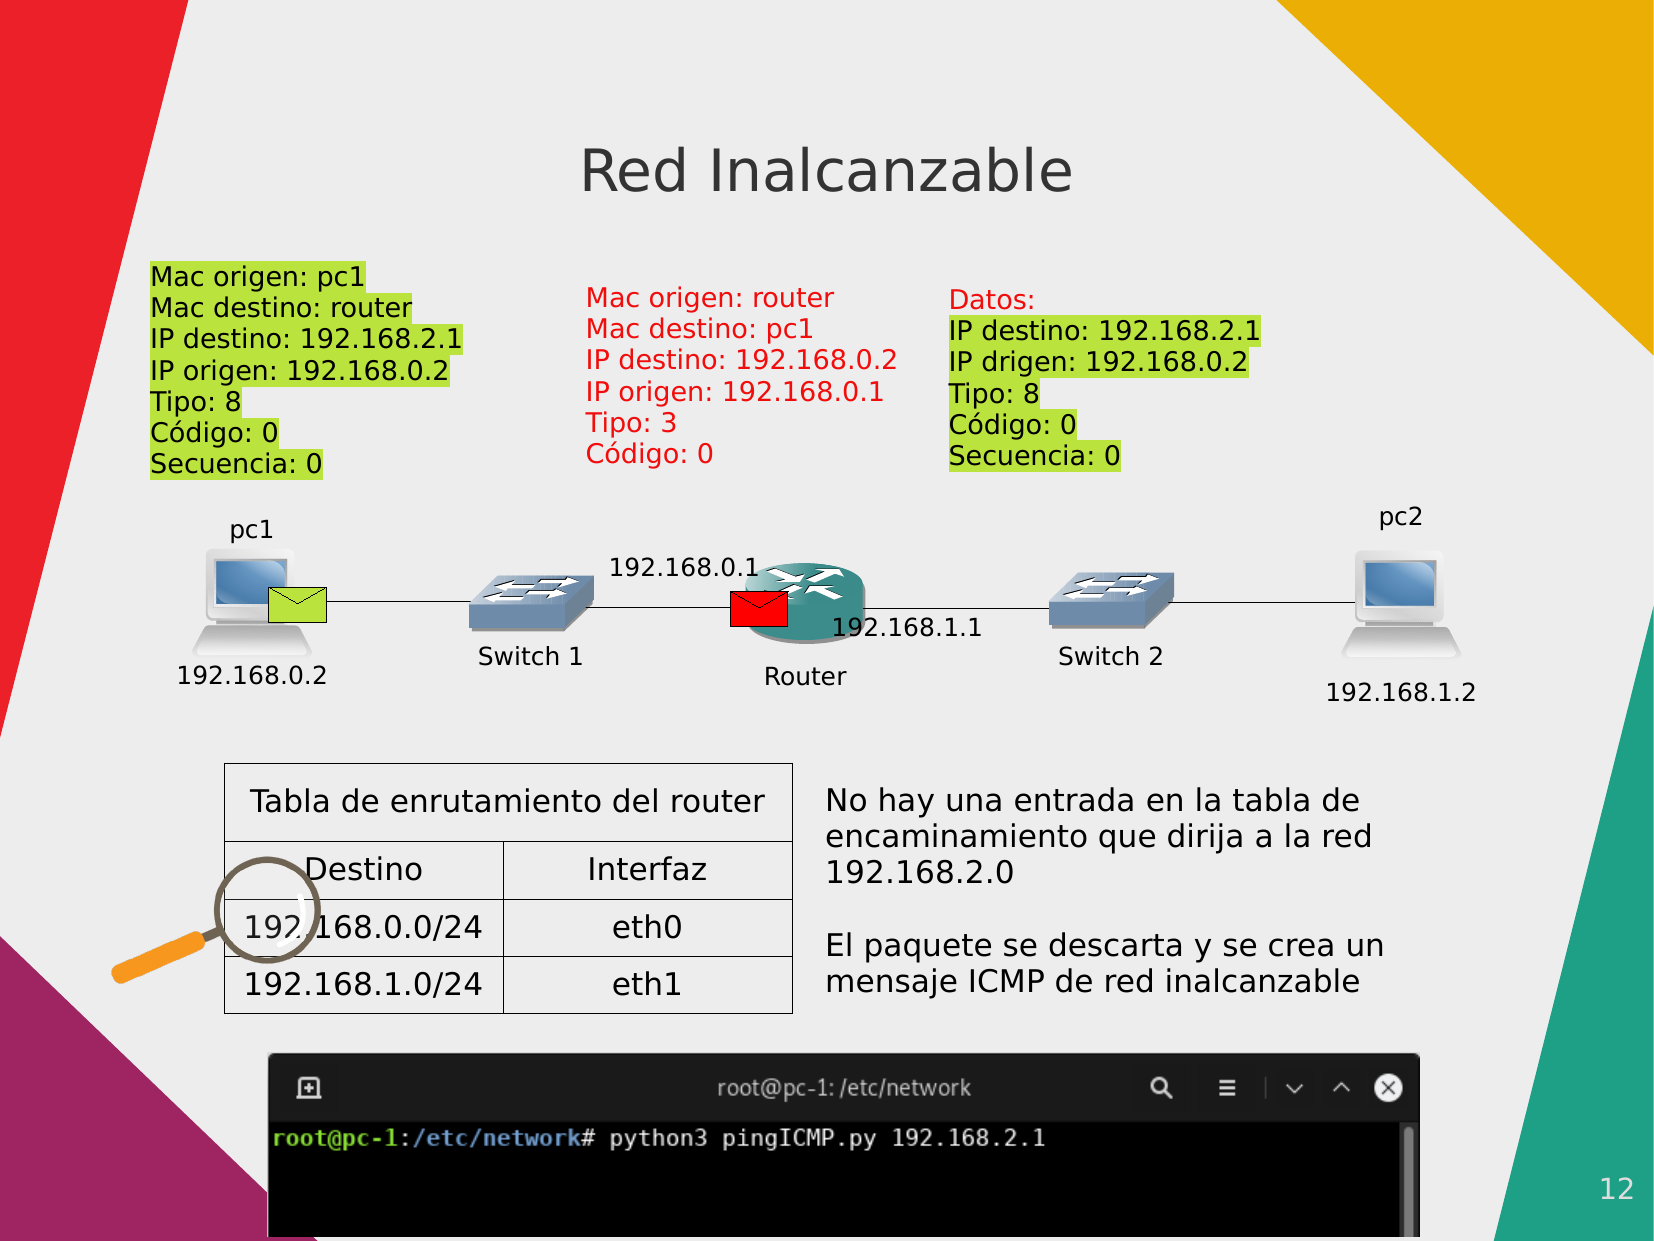

# Red Inalcanzable
Mac origen: pc1
Mac destino: router
IP destino: 192.168.2.1
IP origen: 192.168.0.2
Tipo: 8
Código: 0
Secuencia: 0
Mac origen: router
Mac destino: pc1
IP destino: 192.168.0.2
IP origen: 192.168.0.1
Tipo: 3
Código: 0
Datos:
IP destino: 192.168.2.1
IP drigen: 192.168.0.2
Tipo: 8
Código: 0
Secuencia: 0
192.168.0.1
pc1
192.168.0.2
Router
Switch 1
pc2
192.168.1.2
Switch 2
192.168.1.1
| Tabla de enrutamiento del router | |
| --- | --- |
| Destino | Interfaz |
| 192.168.0.0/24 | eth0 |
| 192.168.1.0/24 | eth1 |
No hay una entrada en la tabla de encaminamiento que dirija a la red 192.168.2.0
El paquete se descarta y se crea un mensaje ICMP de red inalcanzable
12